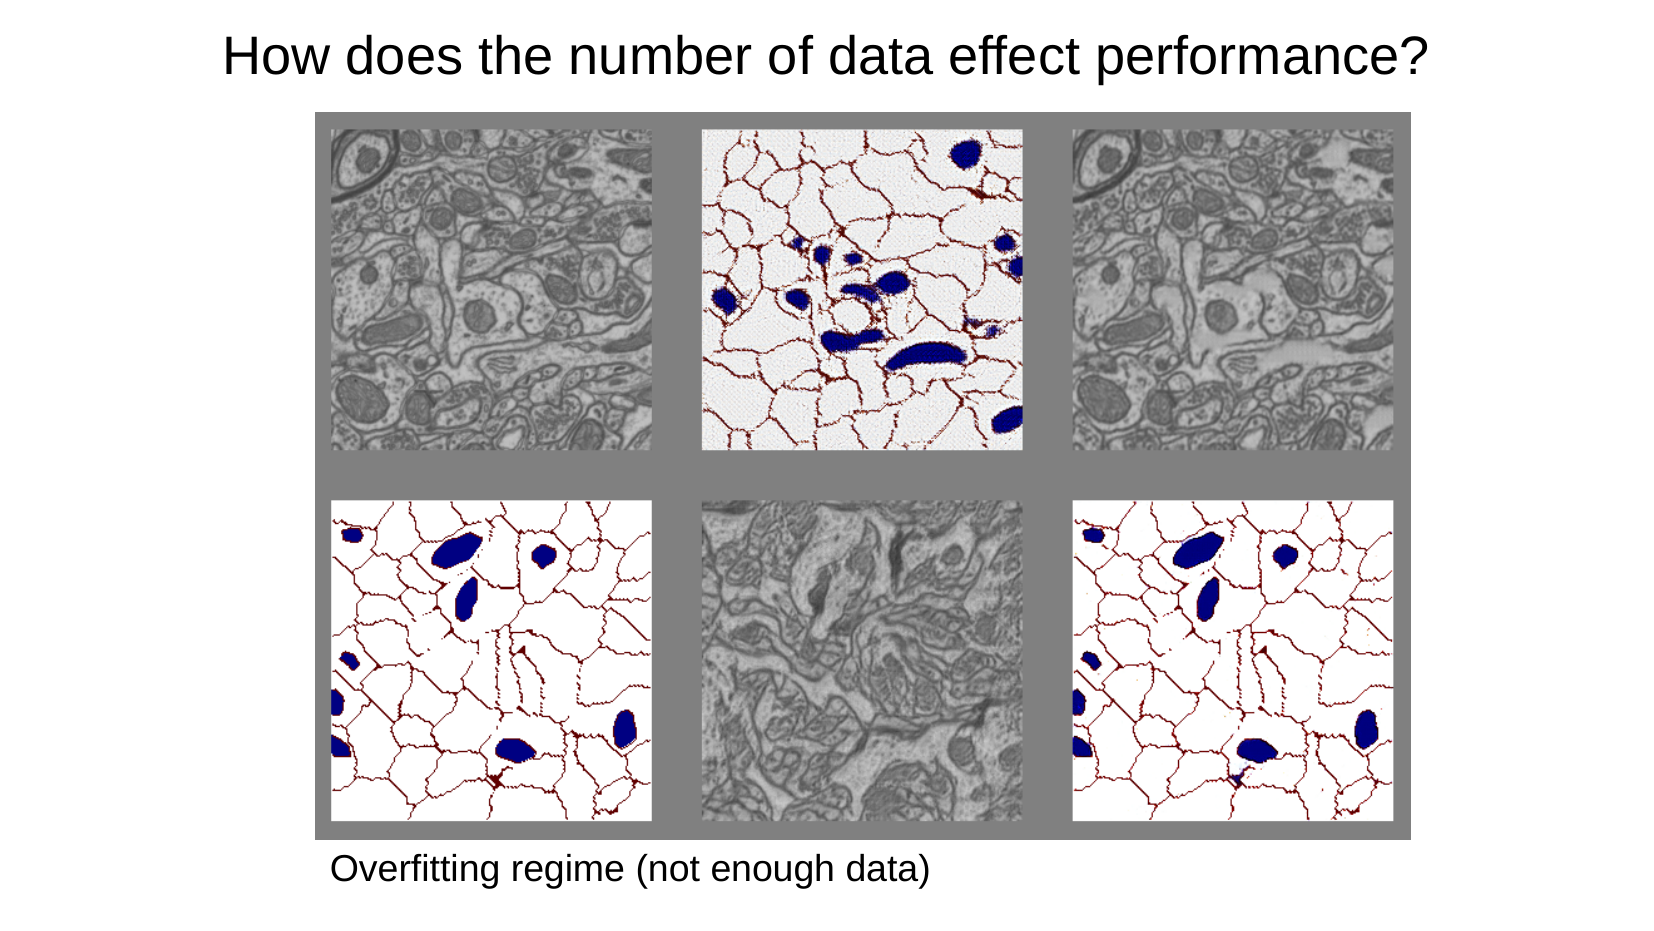

How does the number of data effect performance?
Overfitting regime (not enough data)